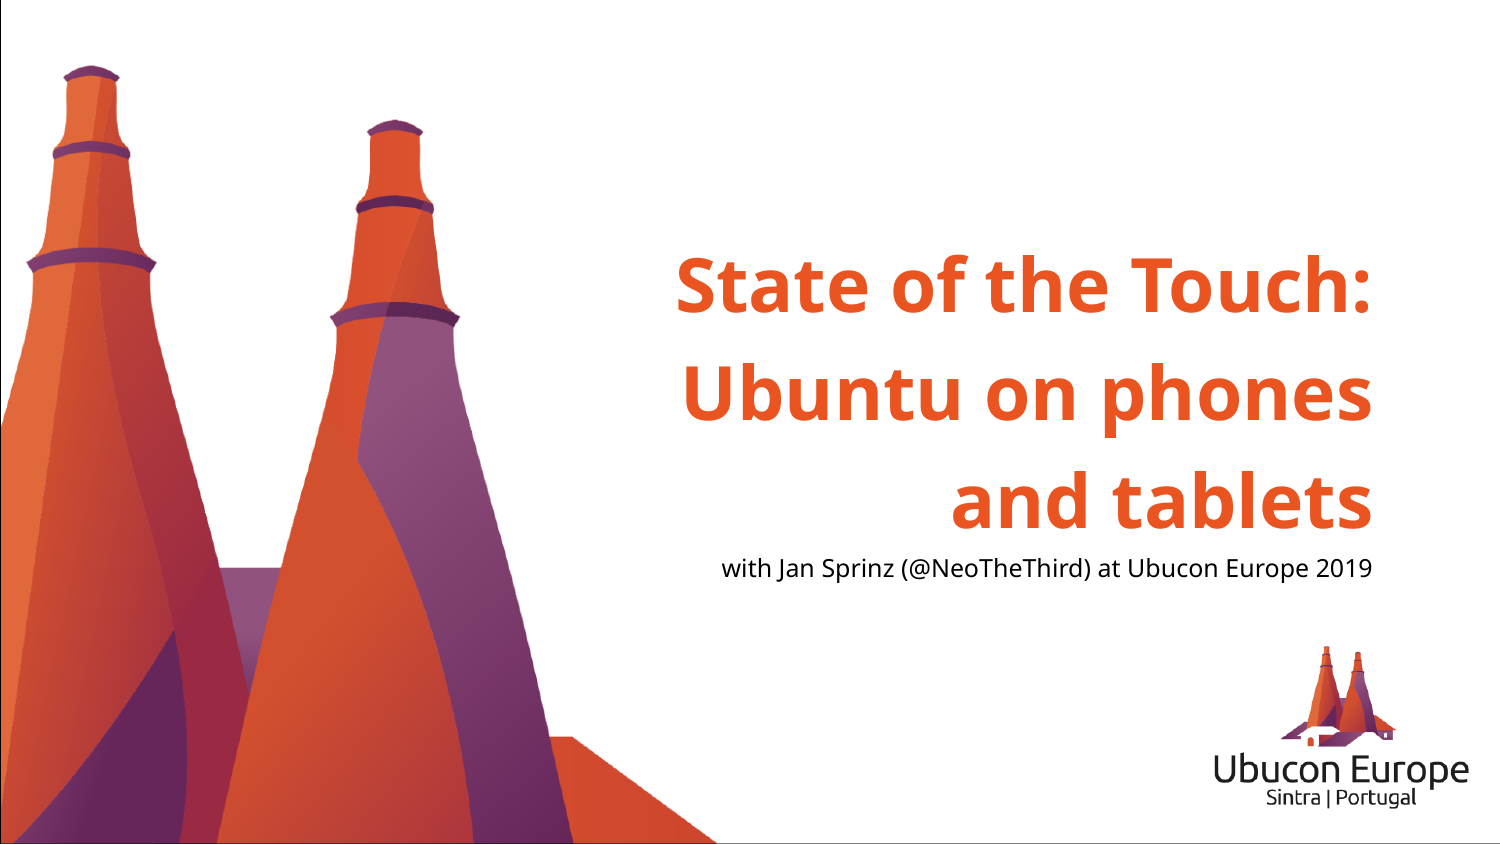

# State of the Touch: Ubuntu on phones and tablets
with Jan Sprinz (@NeoTheThird) at Ubucon Europe 2019